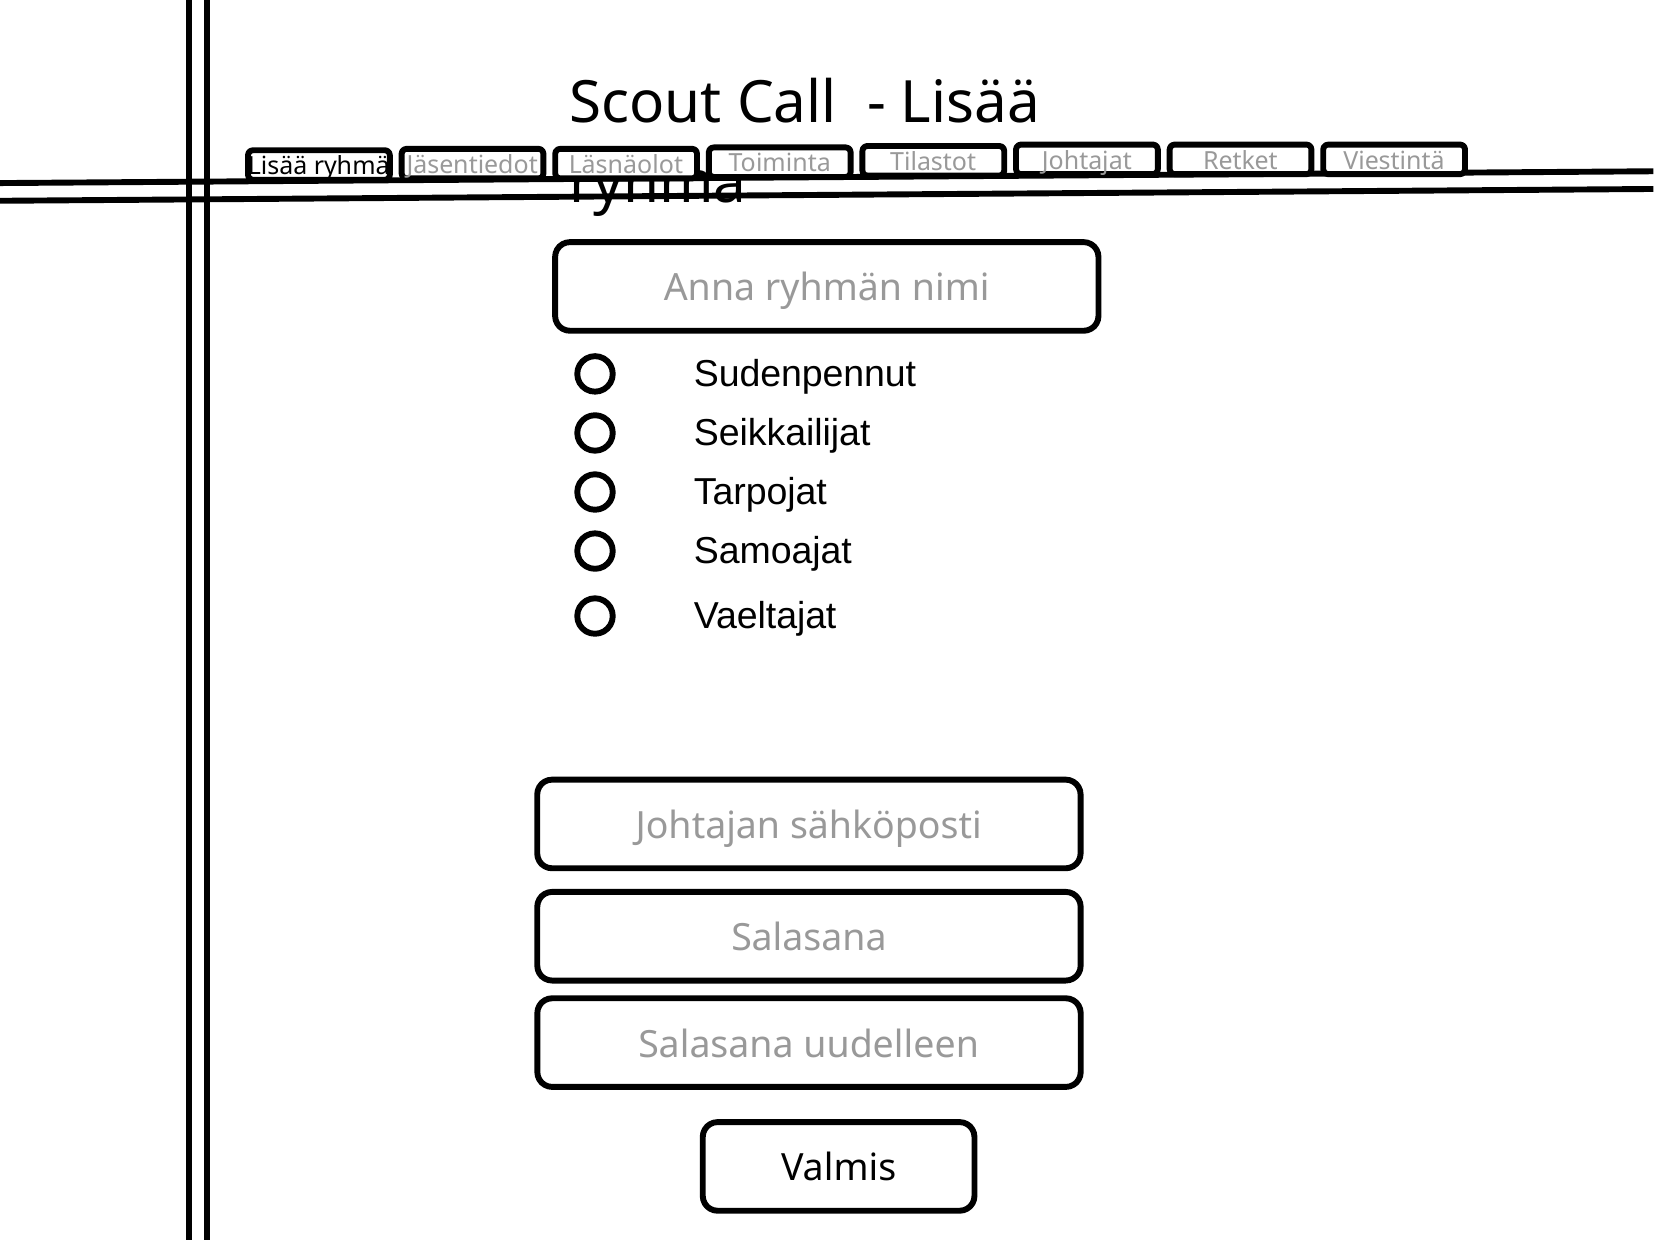

Scout Call - Lisää ryhmä
Johtajat
Retket
Viestintä
Tilastot
Toiminta
Jäsentiedot
Läsnäolot
Lisää ryhmä
Anna ryhmän nimi
Sudenpennut
Seikkailijat
Tarpojat
Samoajat
Vaeltajat
Johtajan sähköposti
Salasana
Salasana uudelleen
Valmis